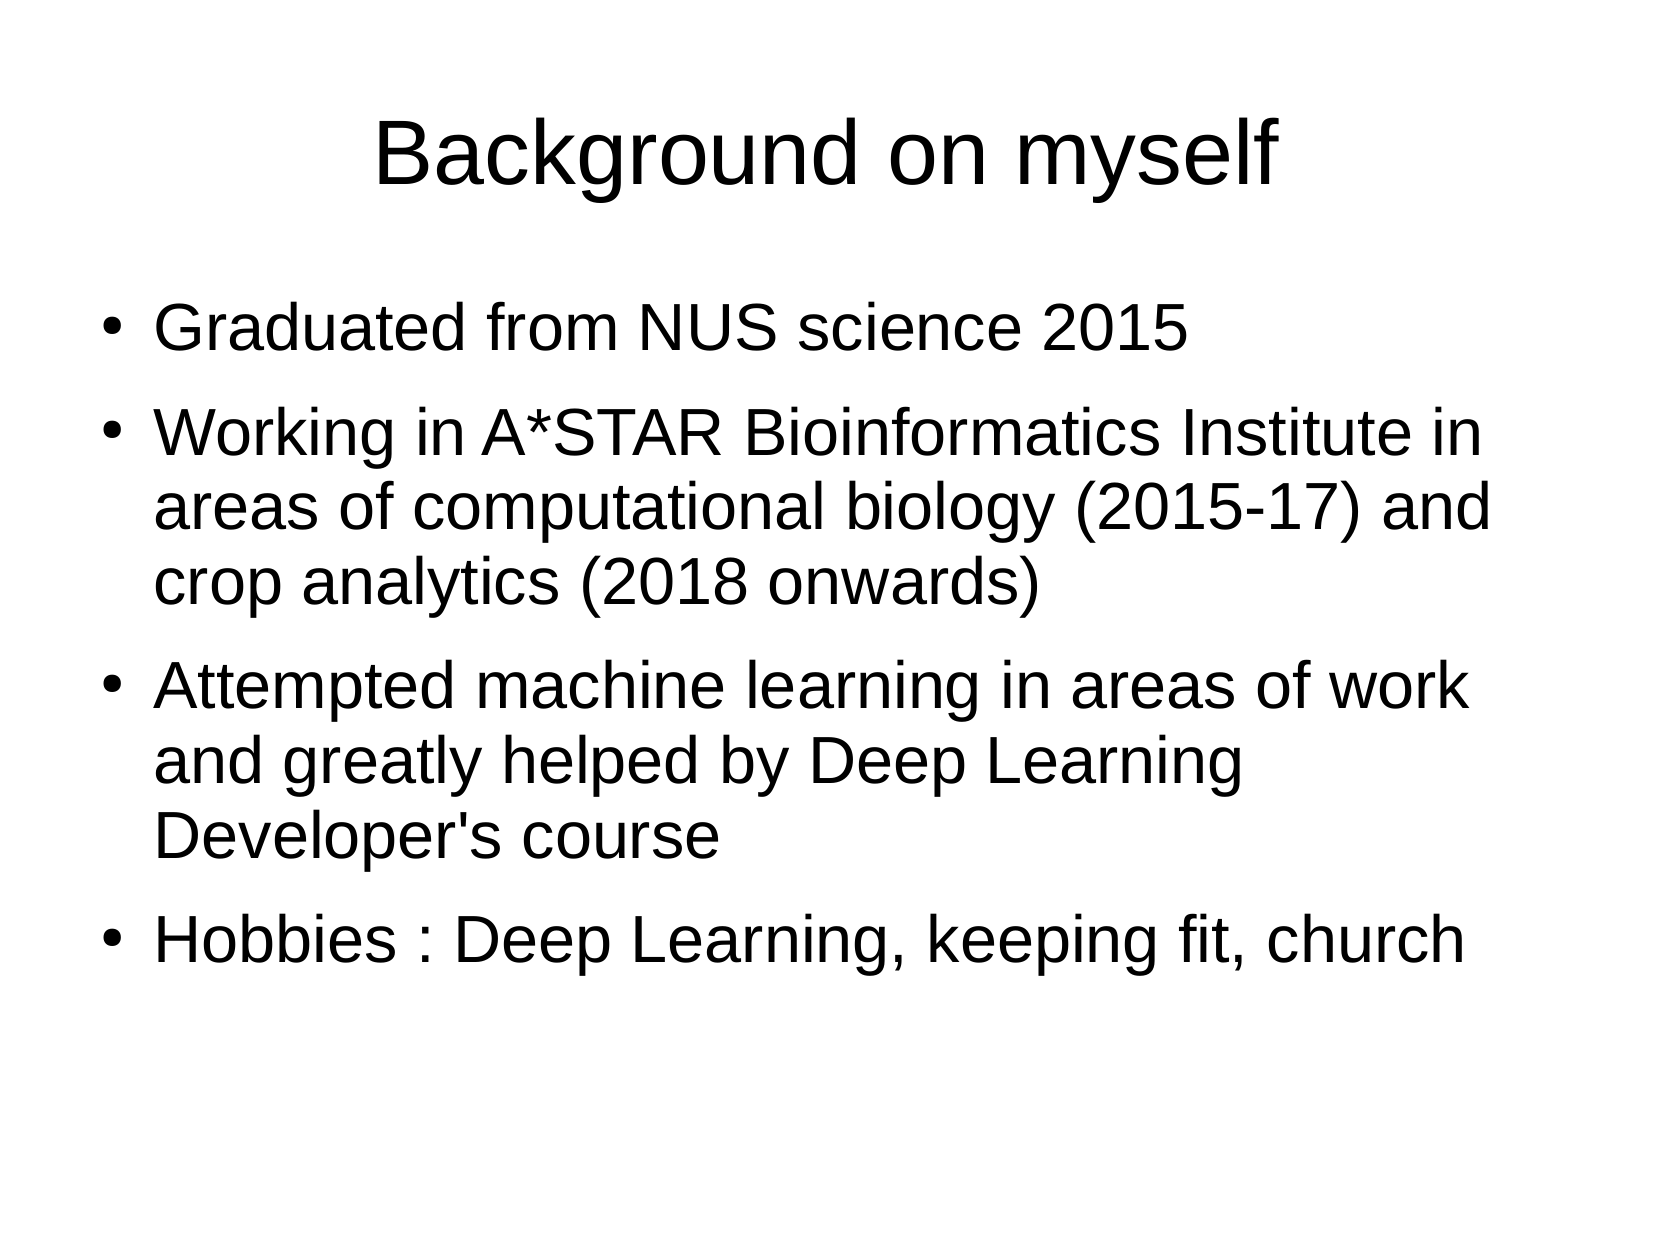

# Background on myself
Graduated from NUS science 2015
Working in A*STAR Bioinformatics Institute in areas of computational biology (2015-17) and crop analytics (2018 onwards)
Attempted machine learning in areas of work and greatly helped by Deep Learning Developer's course
Hobbies : Deep Learning, keeping fit, church